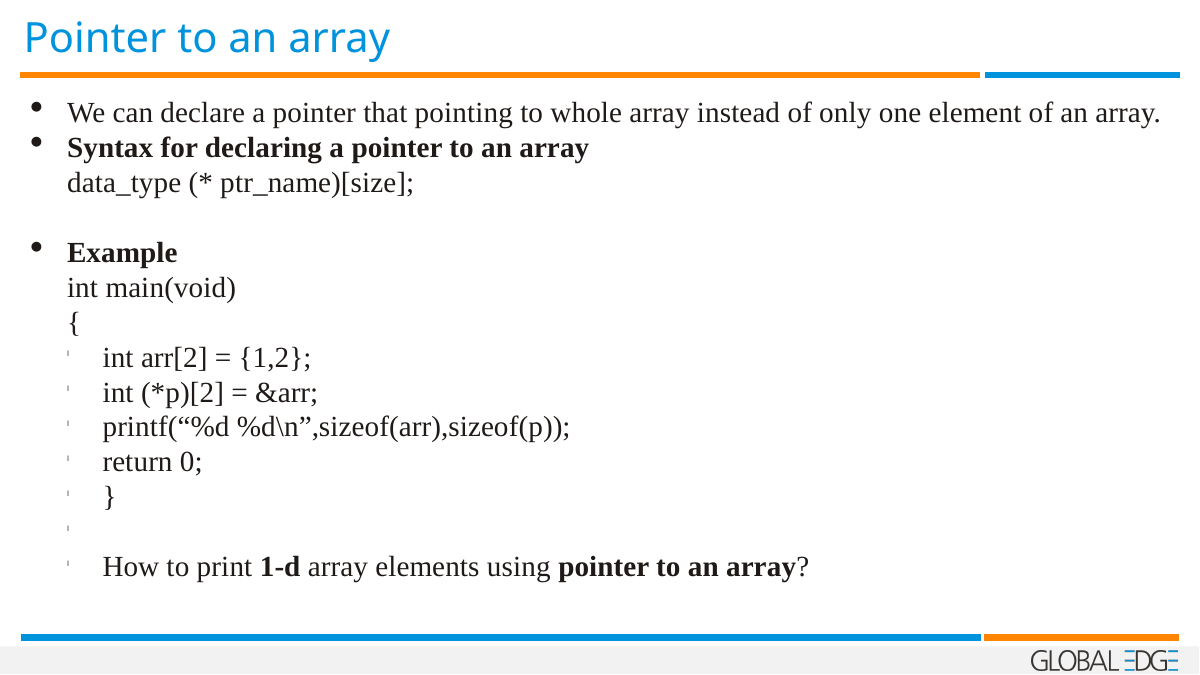

Pointer to an array
We can declare a pointer that pointing to whole array instead of only one element of an array.
Syntax for declaring a pointer to an array
data_type (* ptr_name)[size];
Example
int main(void)
{
int arr[2] = {1,2};
int (*p)[2] = &arr;
printf(“%d %d\n”,sizeof(arr),sizeof(p));
return 0;
}
How to print 1-d array elements using pointer to an array?